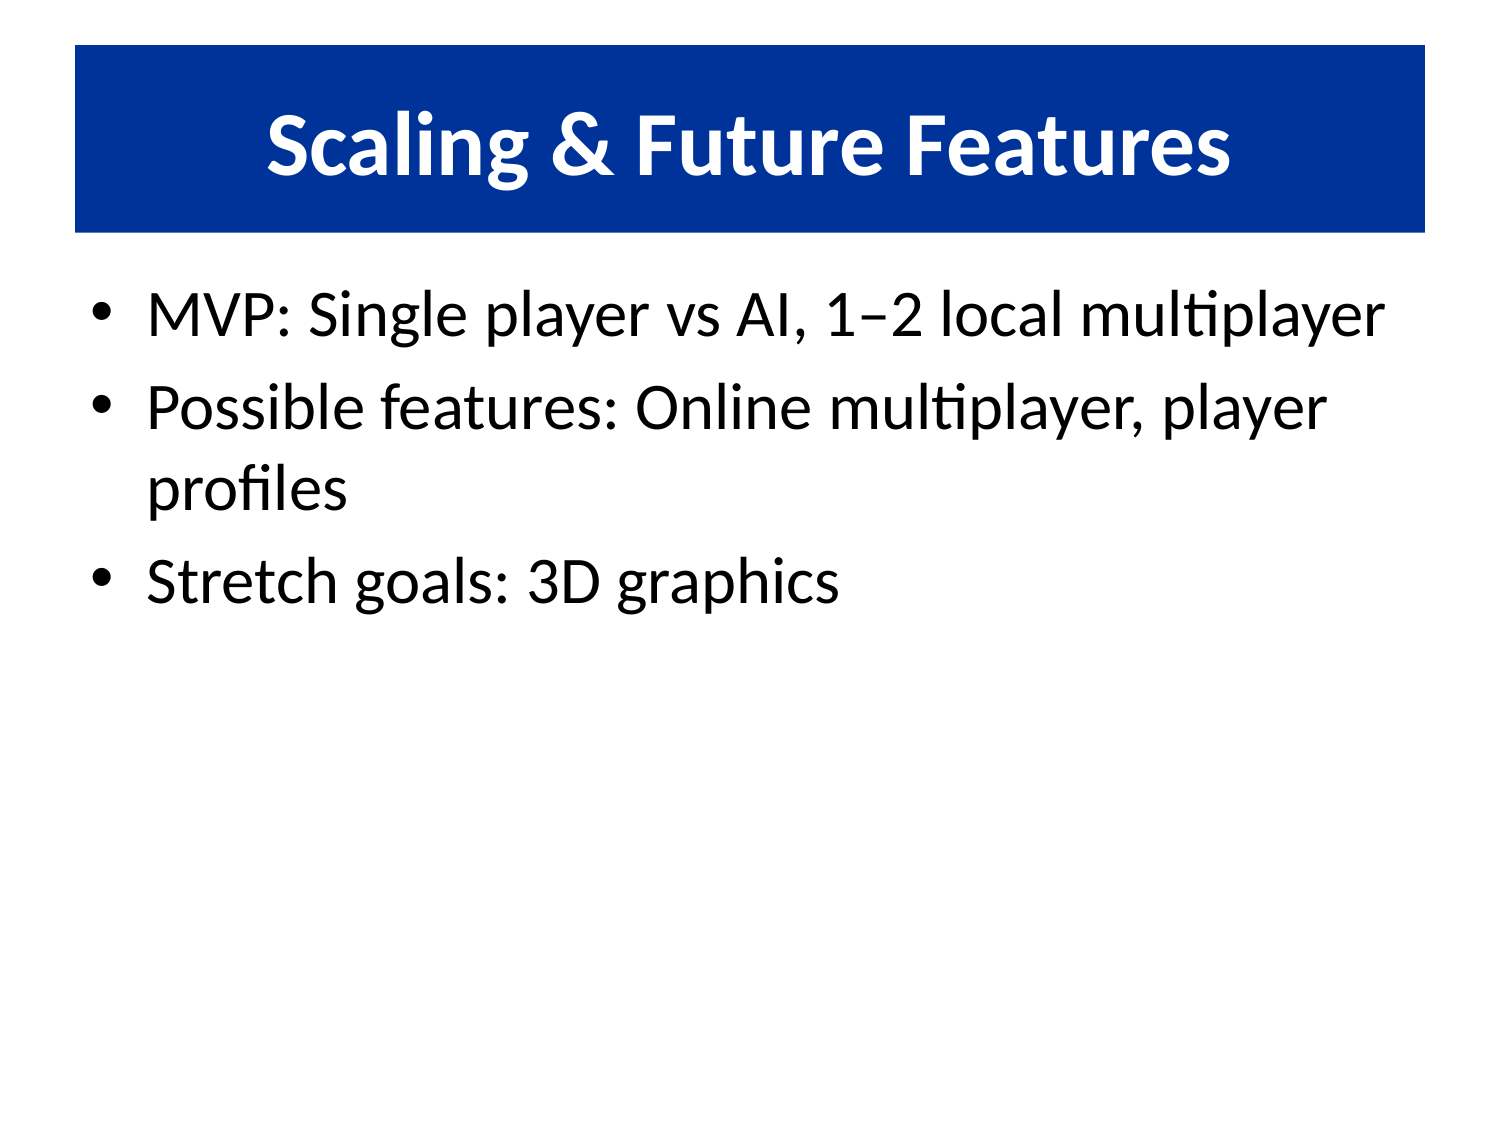

# Scaling & Future Features
MVP: Single player vs AI, 1–2 local multiplayer
Possible features: Online multiplayer, player profiles
Stretch goals: 3D graphics